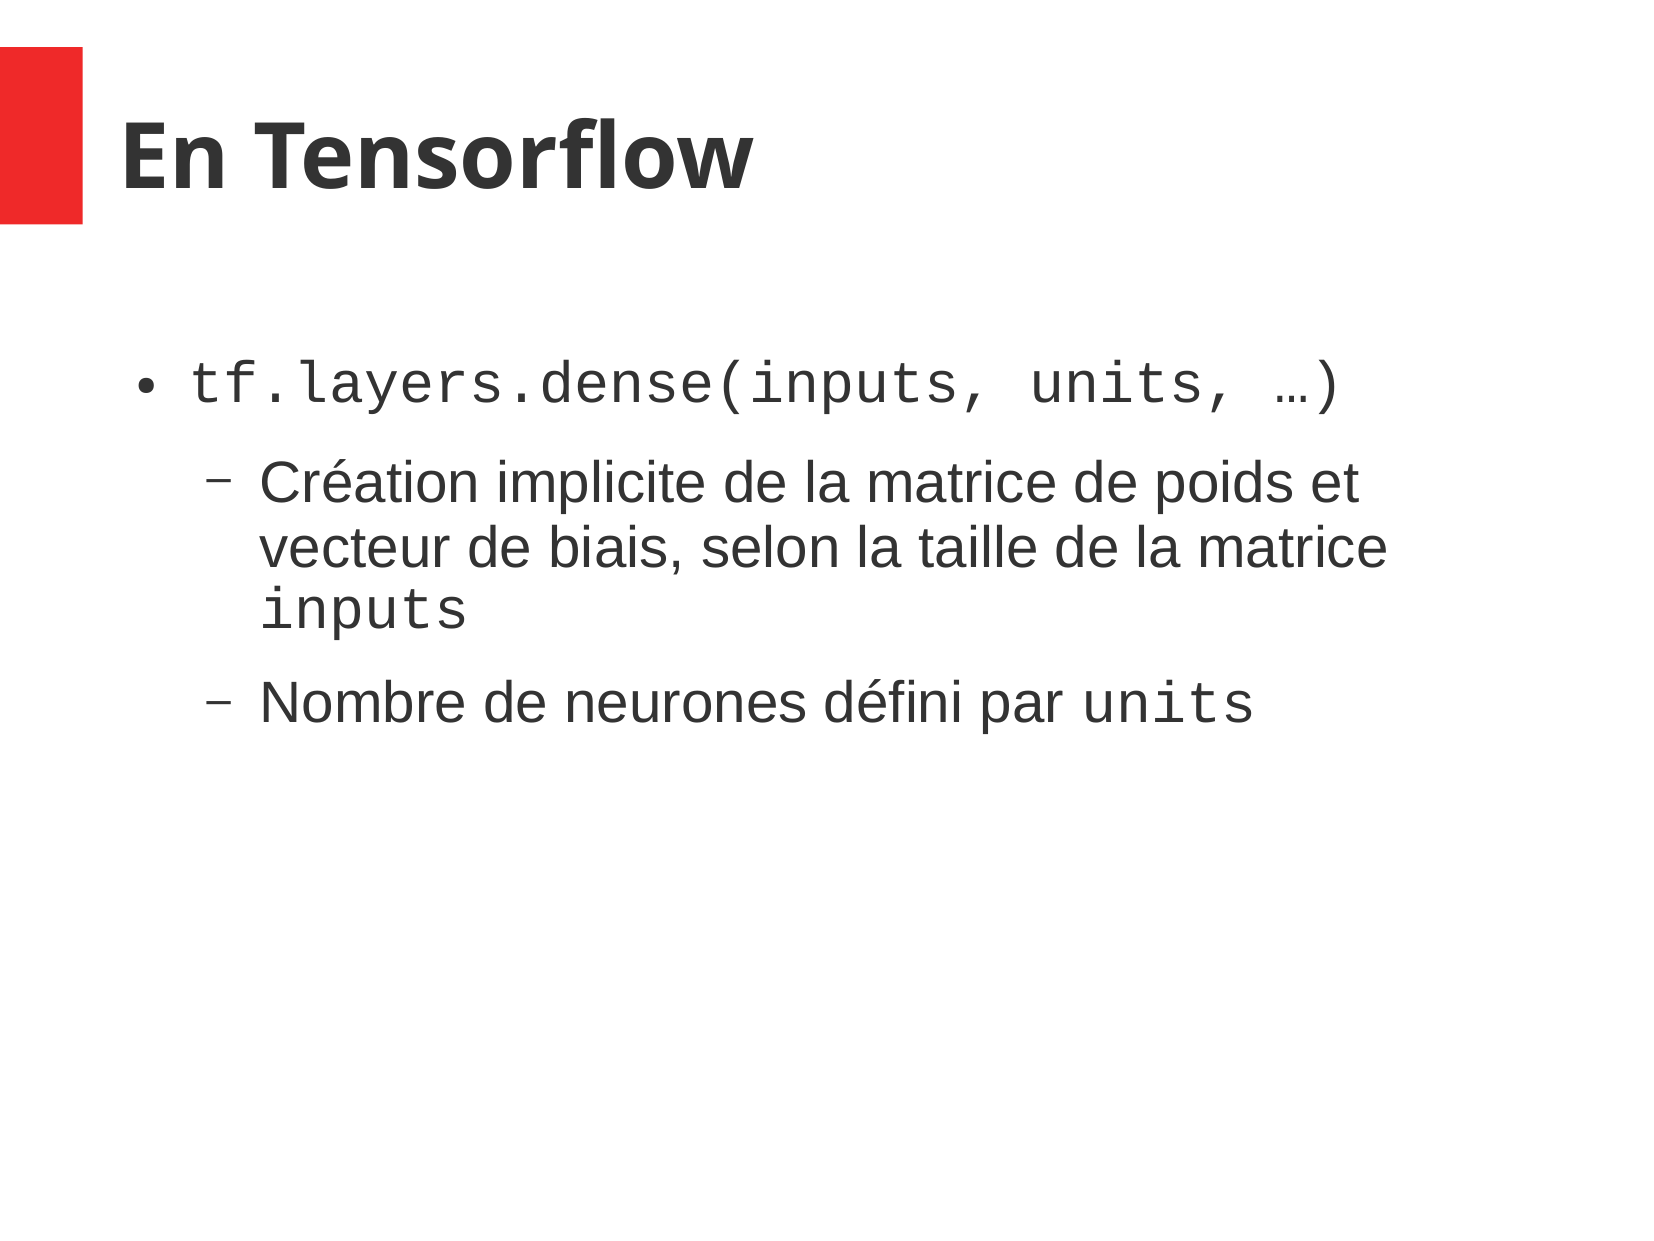

# En Tensorflow
tf.layers.dense(inputs, units, …)
Création implicite de la matrice de poids et vecteur de biais, selon la taille de la matrice inputs
Nombre de neurones défini par units